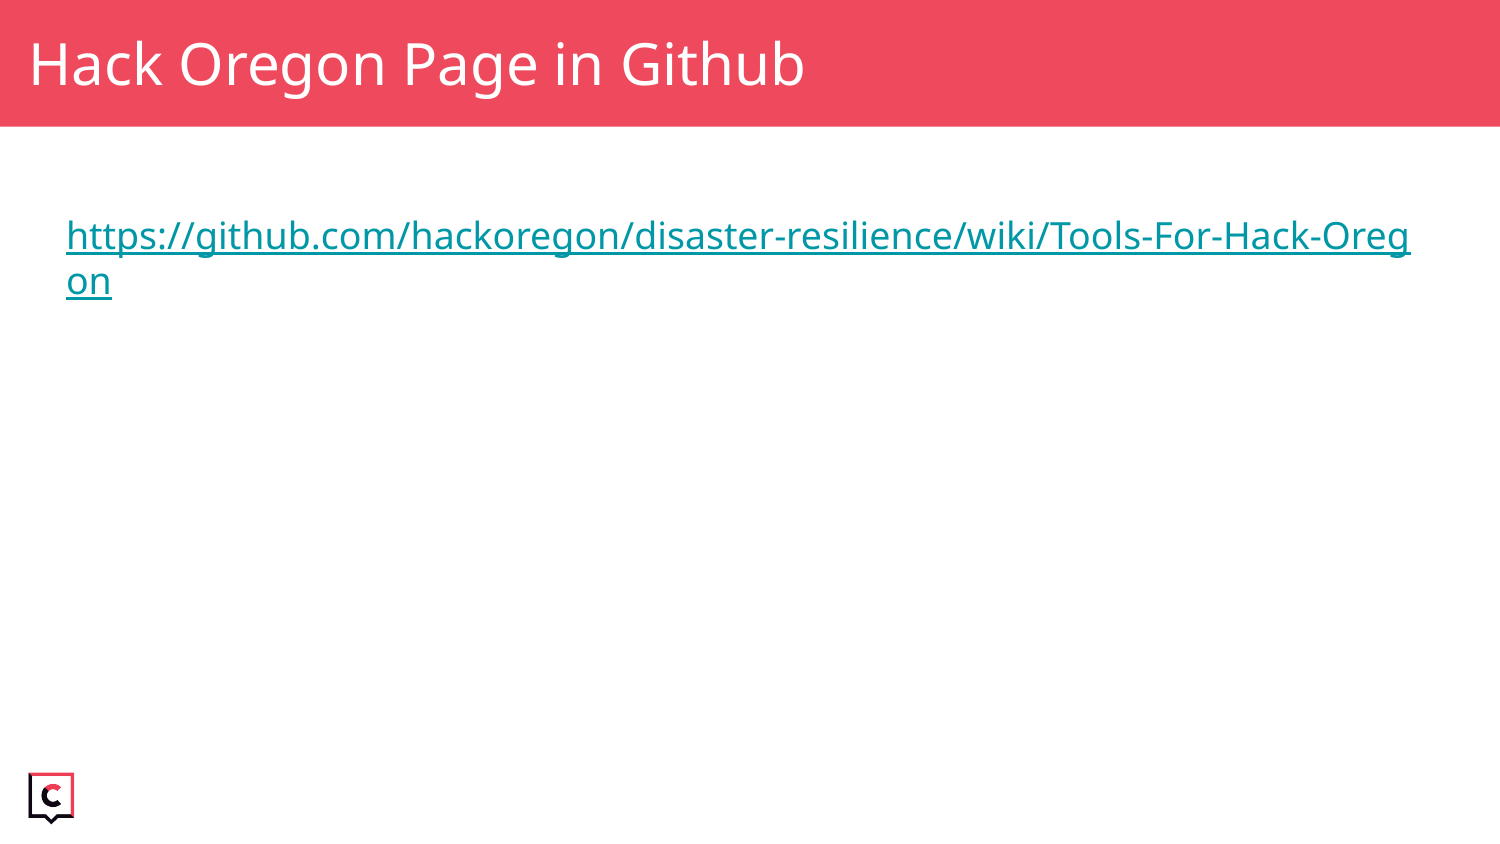

# Hack Oregon Page in Github
https://github.com/hackoregon/disaster-resilience/wiki/Tools-For-Hack-Oregon